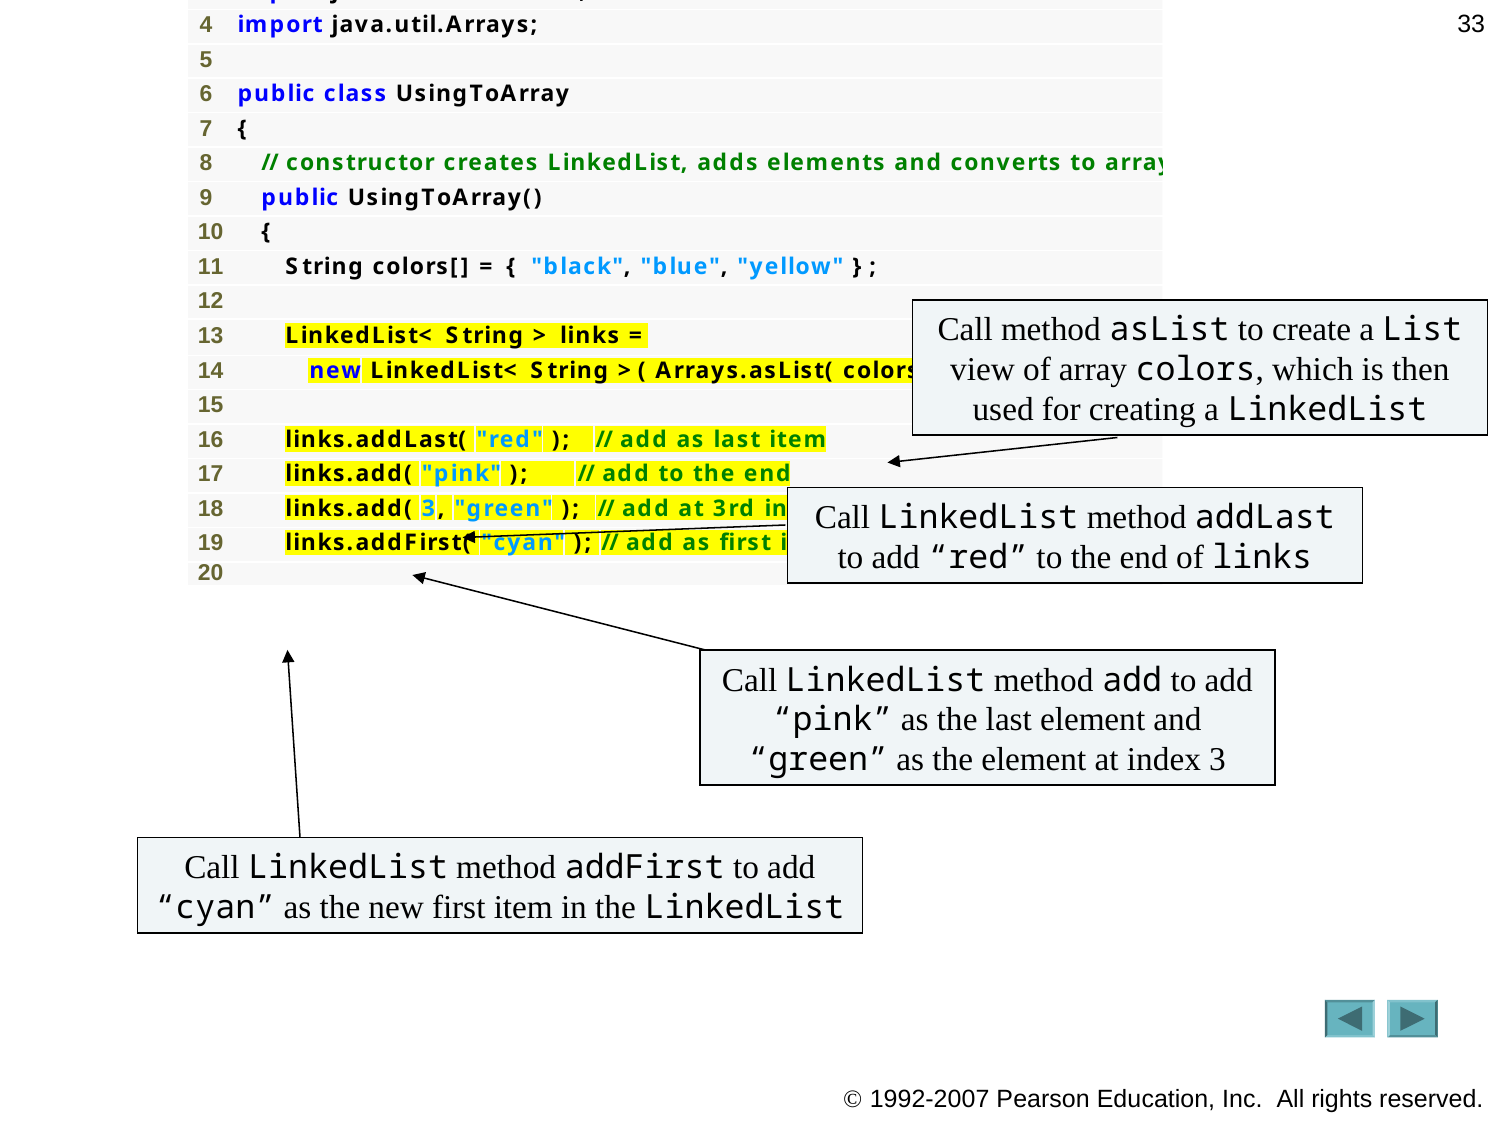

#
Call method asList to create a List view of array colors, which is then used for creating a LinkedList
Call LinkedList method addLast to add “red” to the end of links
Call LinkedList method add to add “pink” as the last element and “green” as the element at index 3
Call LinkedList method addFirst to add “cyan” as the new first item in the LinkedList